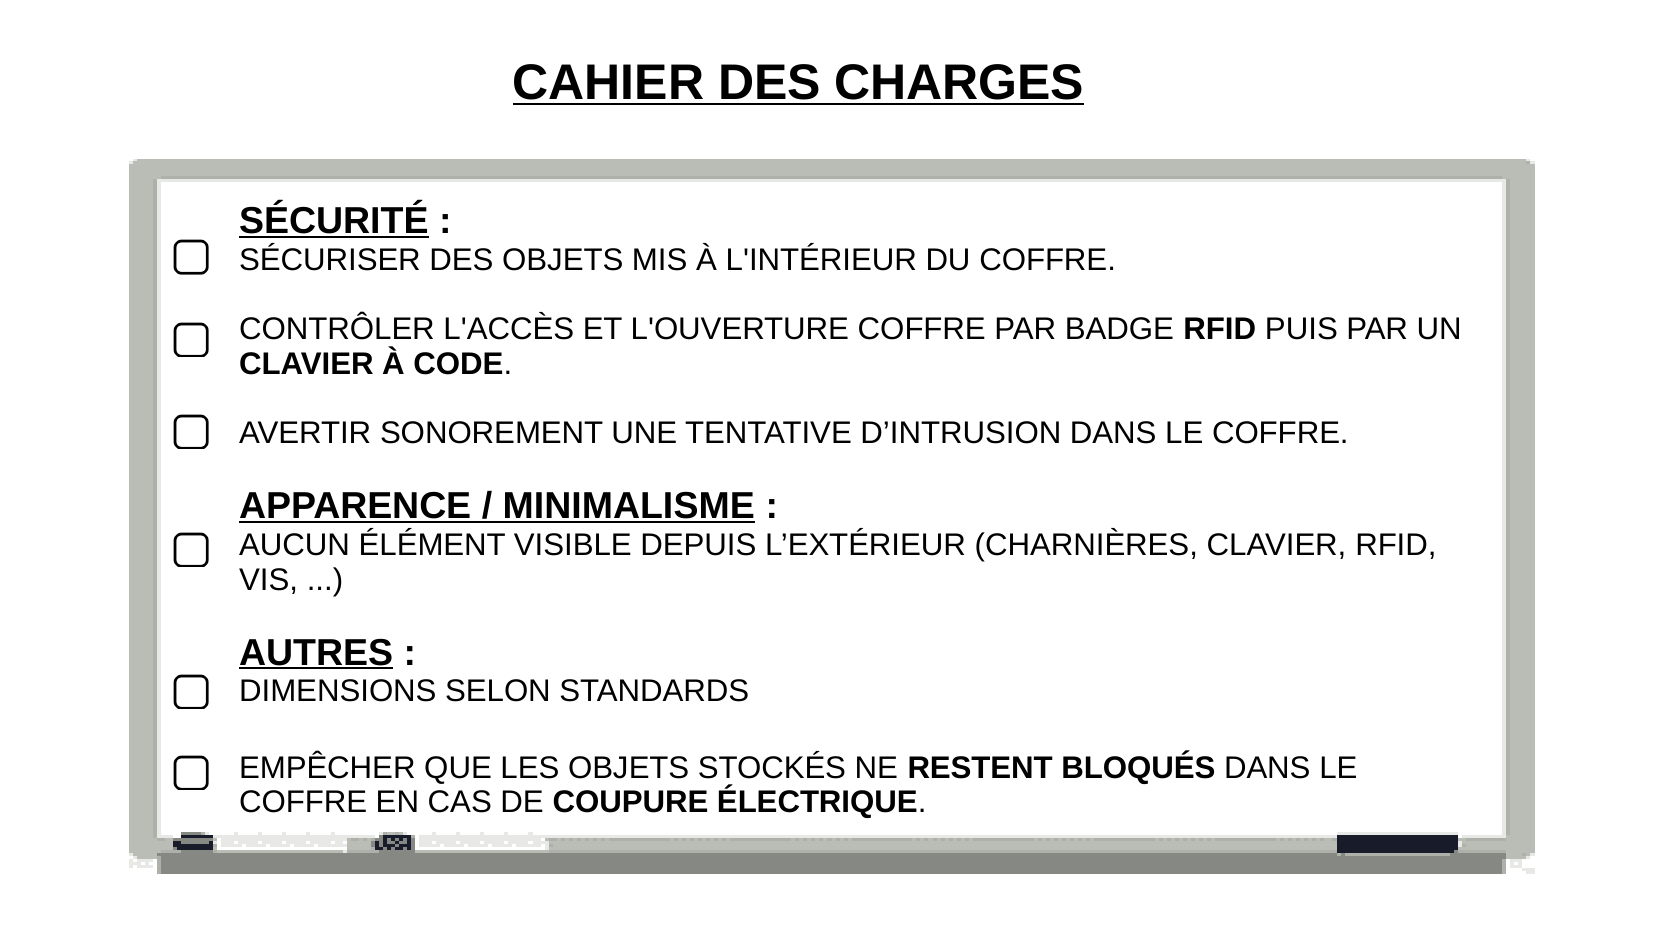

CAHIER DES CHARGES
SÉCURITÉ :
SÉCURISER DES OBJETS MIS À L'INTÉRIEUR DU COFFRE.
CONTRÔLER L'ACCÈS ET L'OUVERTURE COFFRE PAR BADGE RFID PUIS PAR UN CLAVIER À CODE.
AVERTIR SONOREMENT UNE TENTATIVE D’INTRUSION DANS LE COFFRE.
APPARENCE / MINIMALISME :
AUCUN ÉLÉMENT VISIBLE DEPUIS L’EXTÉRIEUR (CHARNIÈRES, CLAVIER, RFID, VIS, ...)
AUTRES :
DIMENSIONS SELON STANDARDS
EMPÊCHER QUE LES OBJETS STOCKÉS NE RESTENT BLOQUÉS DANS LE COFFRE EN CAS DE COUPURE ÉLECTRIQUE.